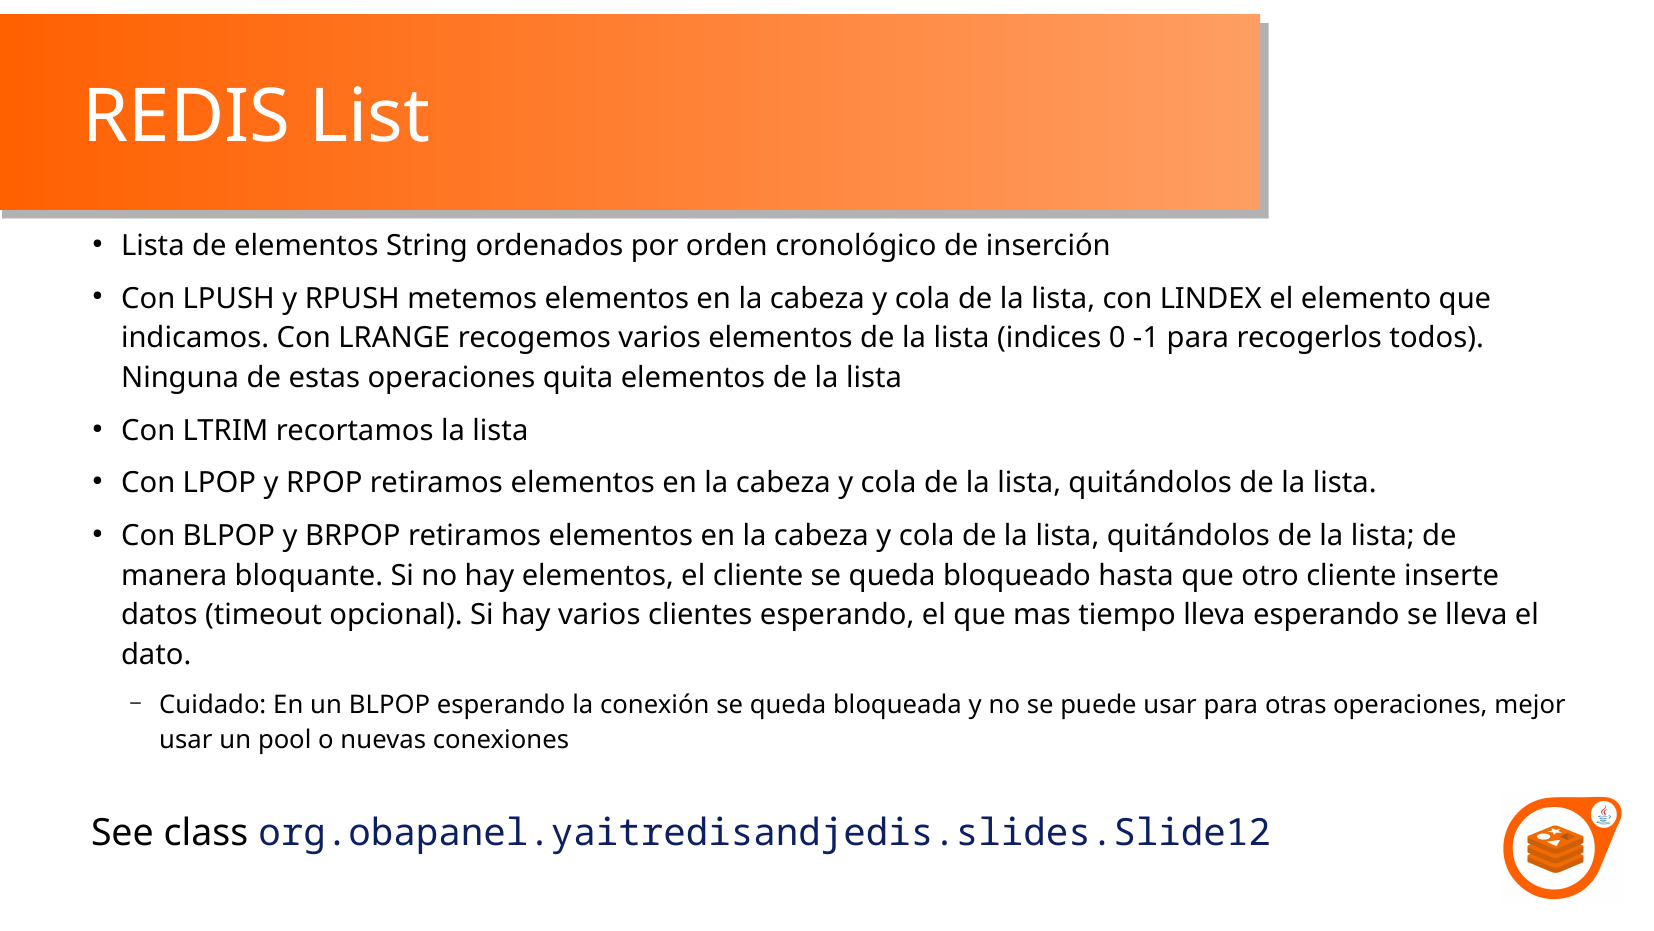

# REDIS List
Lista de elementos String ordenados por orden cronológico de inserción
Con LPUSH y RPUSH metemos elementos en la cabeza y cola de la lista, con LINDEX el elemento que indicamos. Con LRANGE recogemos varios elementos de la lista (indices 0 -1 para recogerlos todos). Ninguna de estas operaciones quita elementos de la lista
Con LTRIM recortamos la lista
Con LPOP y RPOP retiramos elementos en la cabeza y cola de la lista, quitándolos de la lista.
Con BLPOP y BRPOP retiramos elementos en la cabeza y cola de la lista, quitándolos de la lista; de manera bloquante. Si no hay elementos, el cliente se queda bloqueado hasta que otro cliente inserte datos (timeout opcional). Si hay varios clientes esperando, el que mas tiempo lleva esperando se lleva el dato.
Cuidado: En un BLPOP esperando la conexión se queda bloqueada y no se puede usar para otras operaciones, mejor usar un pool o nuevas conexiones
See class org.obapanel.yaitredisandjedis.slides.Slide12